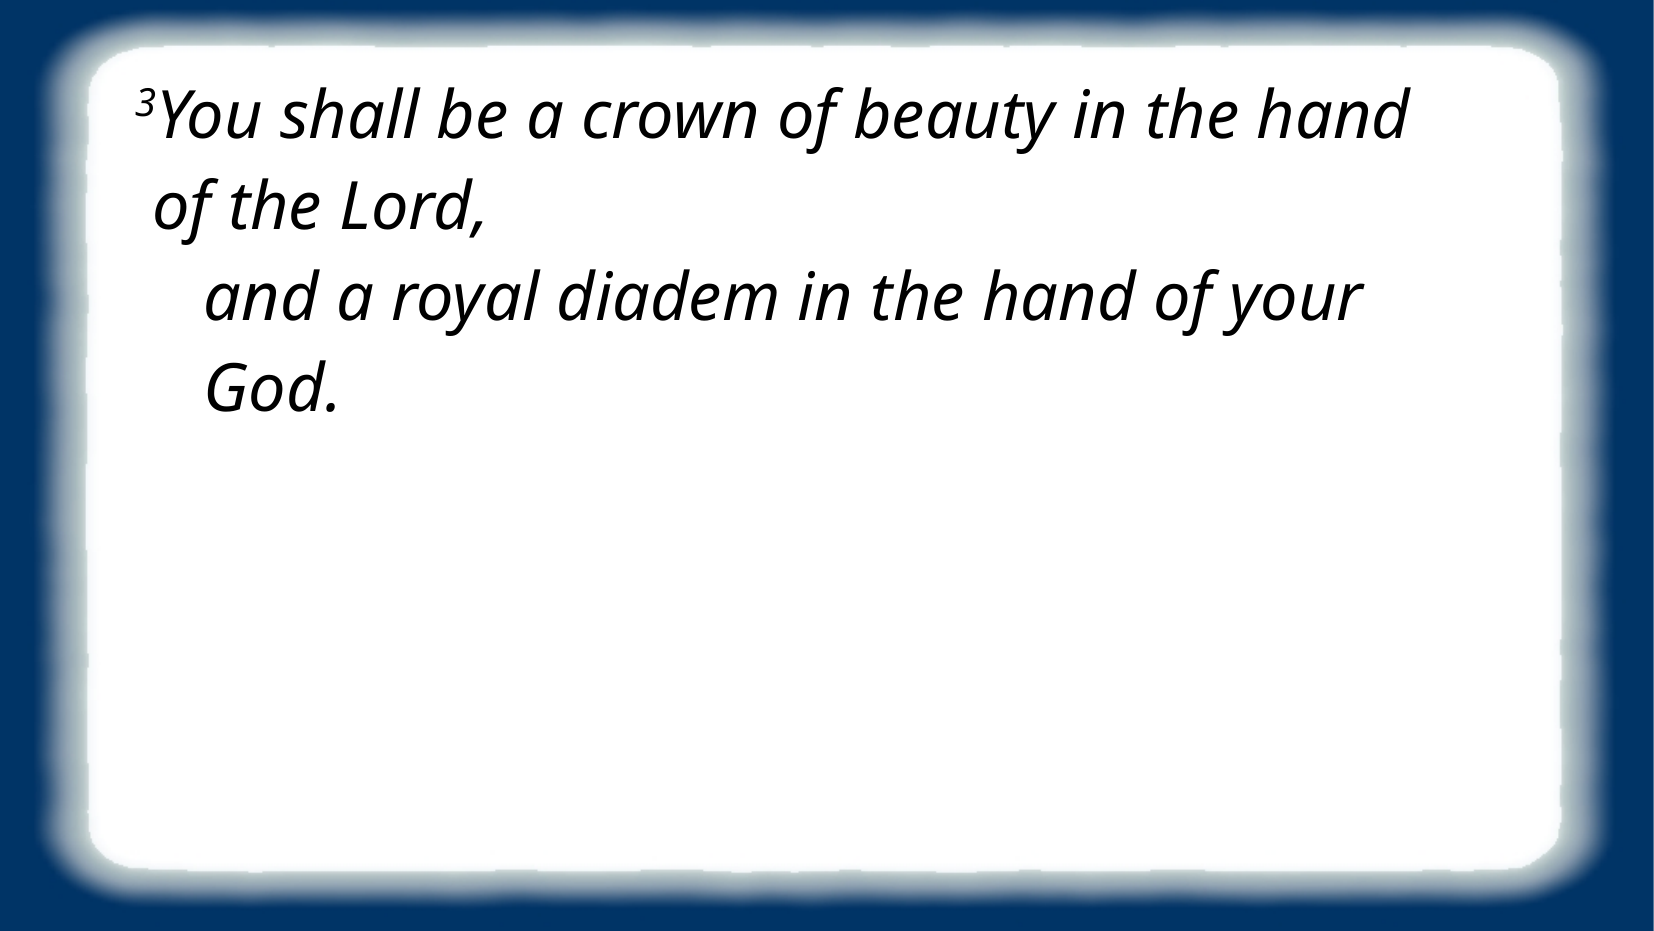

3You shall be a crown of beauty in the hand
 of the Lord,
 and a royal diadem in the hand of your
 God.